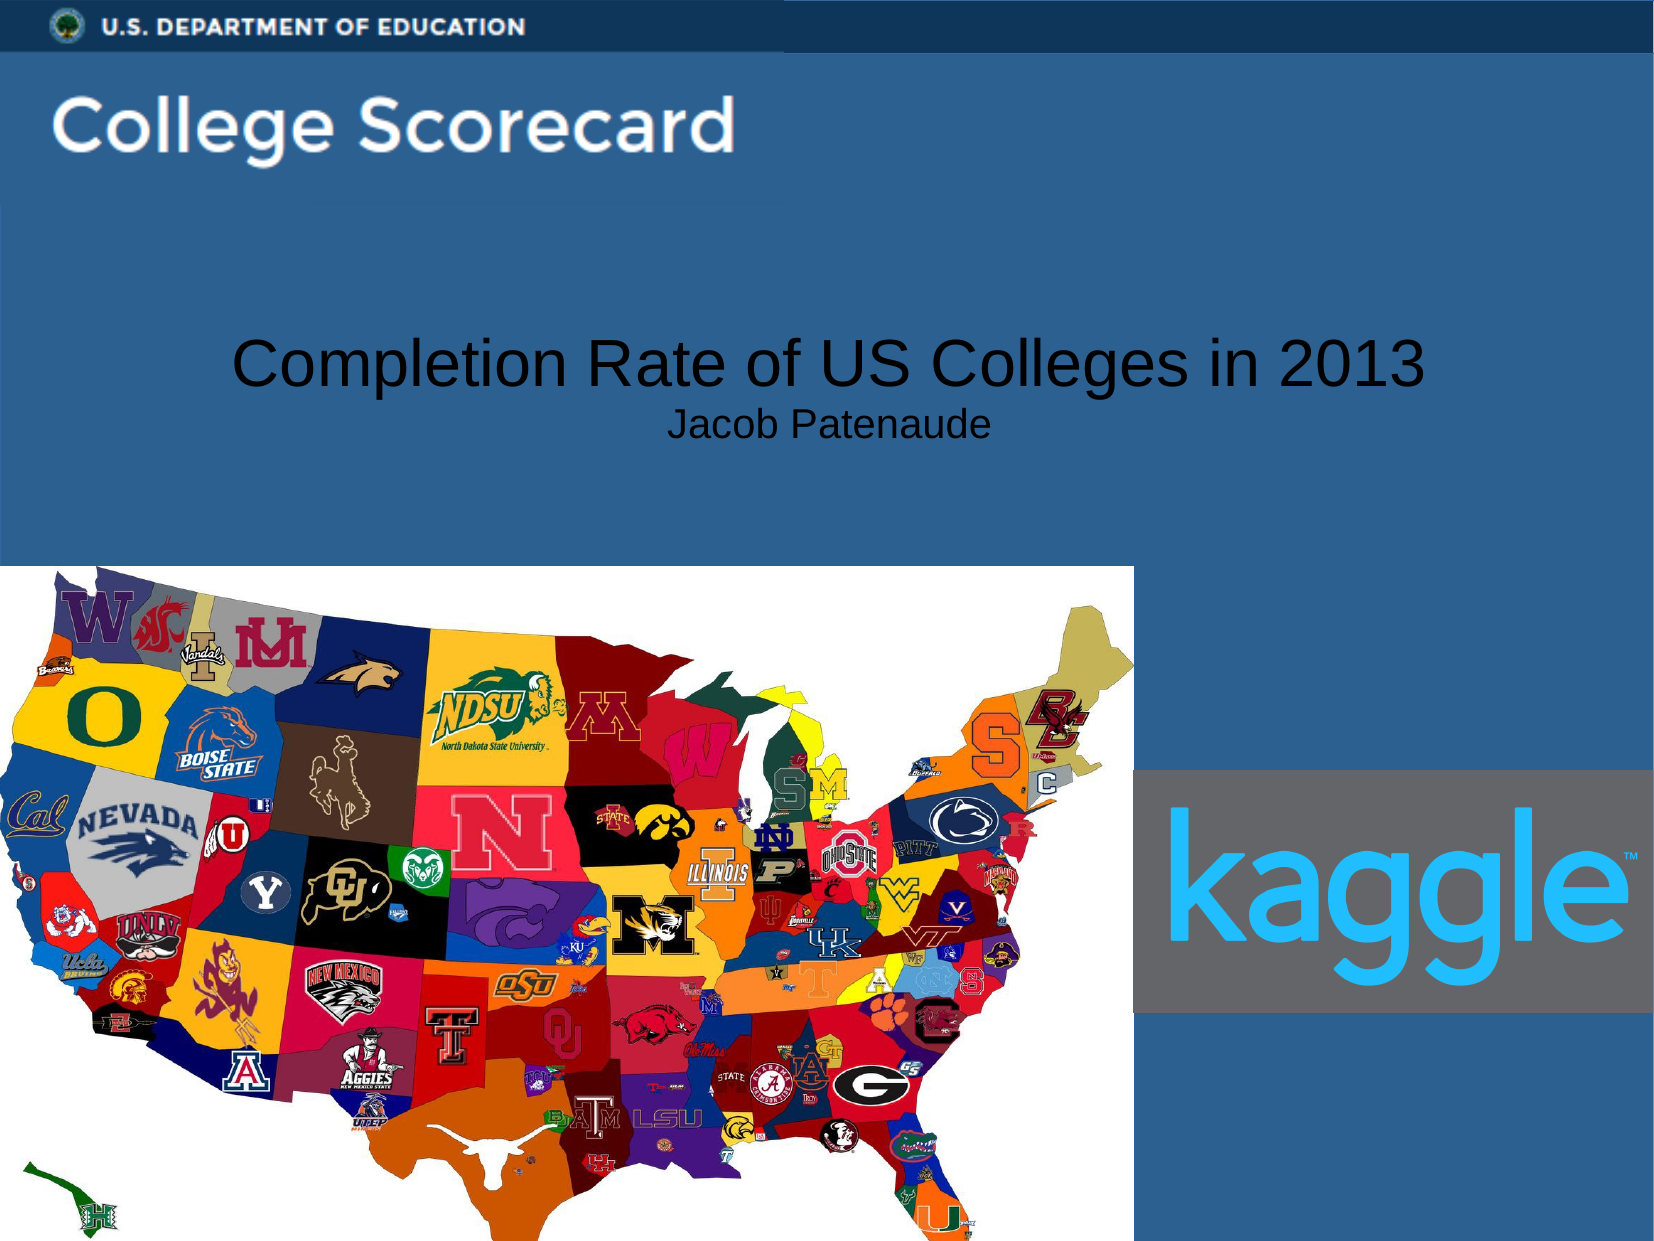

Completion Rate of US Colleges in 2013
Jacob Patenaude